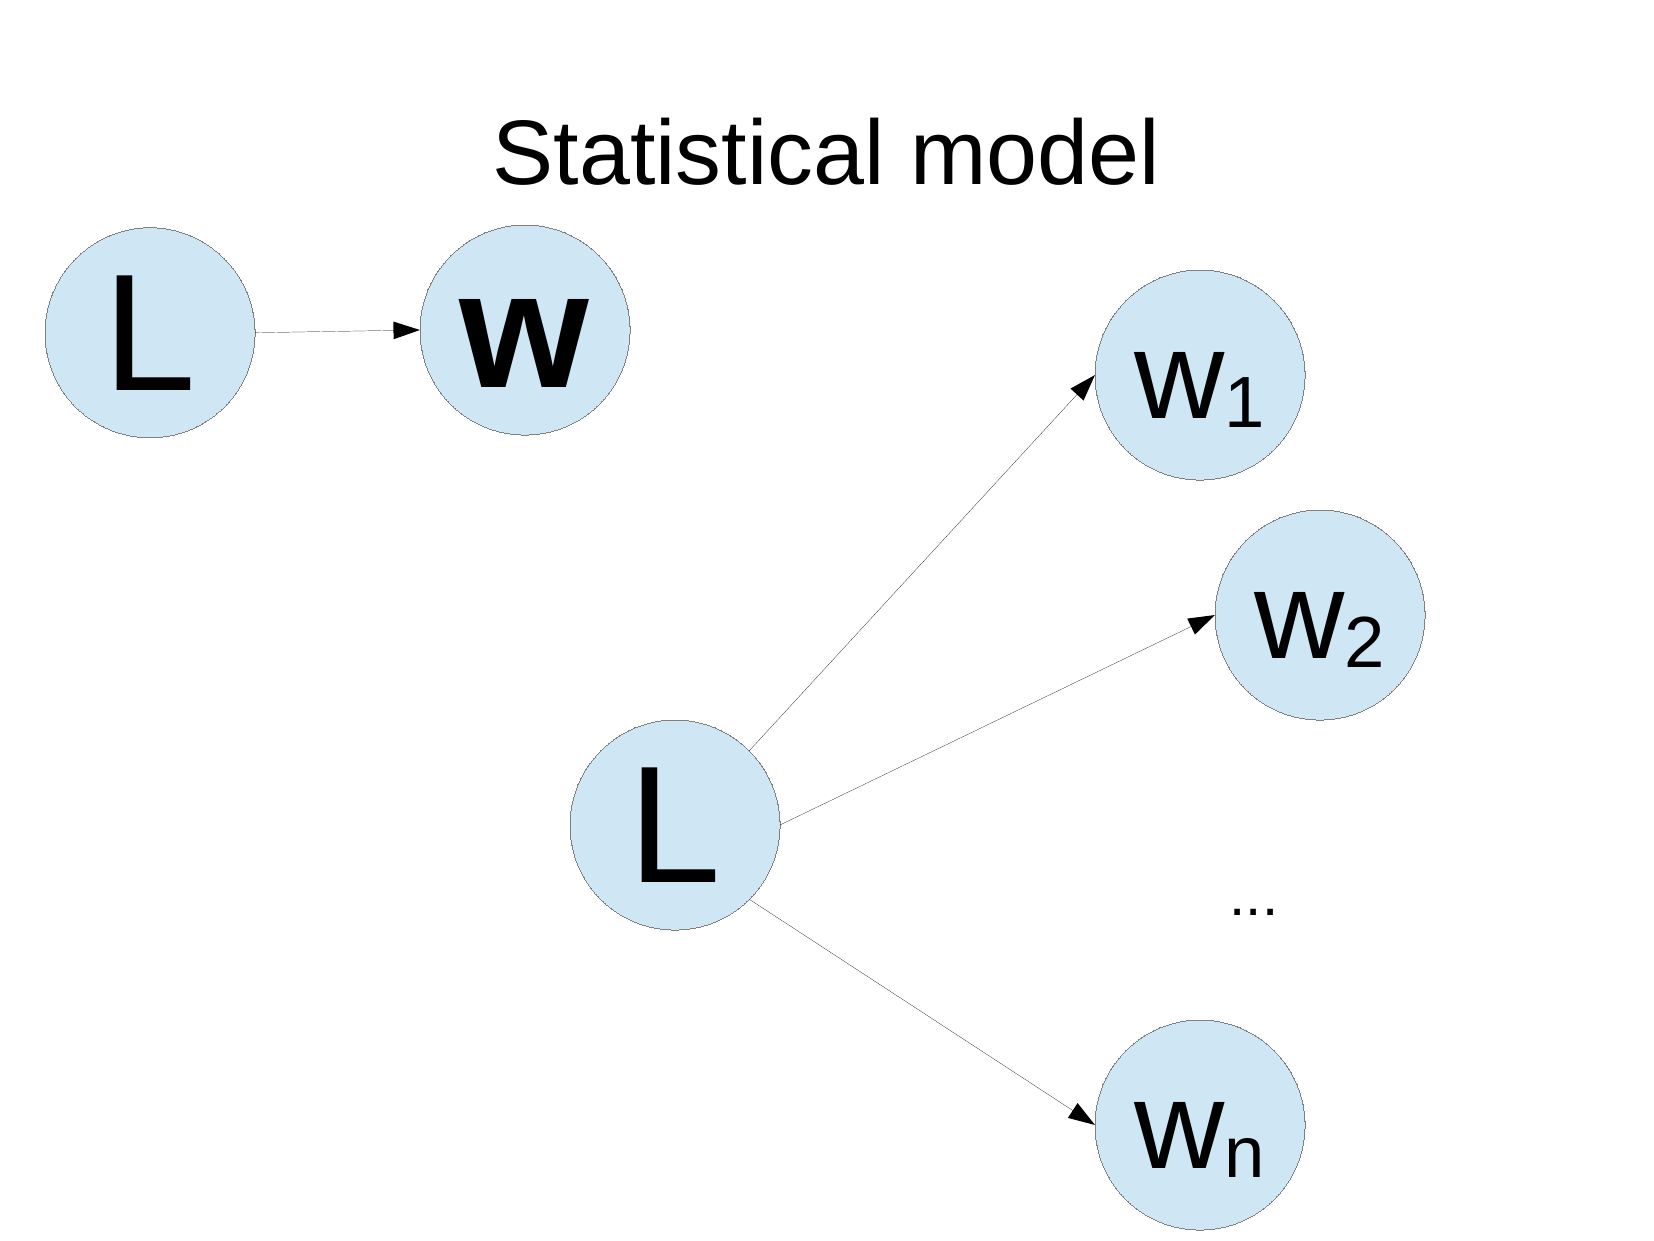

# Statistical model
w
L
w1
w2
L
...
wn